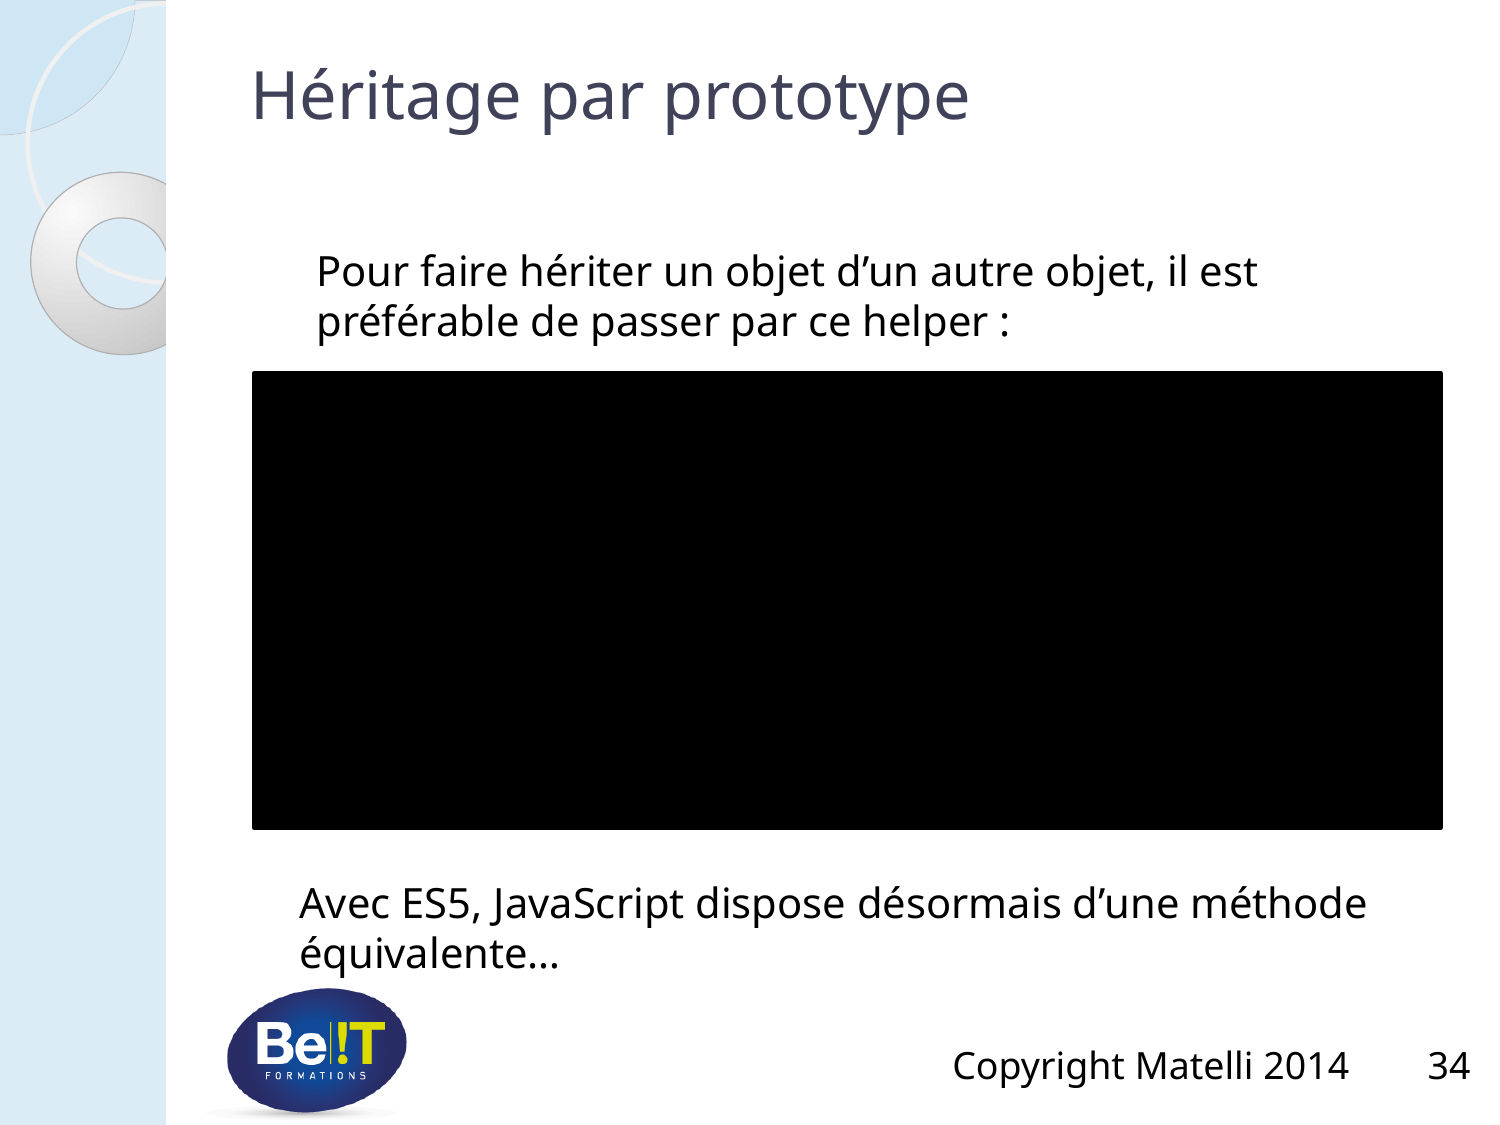

# Héritage par prototype
Pour faire hériter un objet d’un autre objet, il est préférable de passer par ce helper :
 if (typeof Object.create !== 'function') {
 Object.create = function (o) {
 function F() {};
 F.prototype = o;
 return new F();
 };
 }
 newObject = Object.create(oldObject);
Avec ES5, JavaScript dispose désormais d’une méthode équivalente…
Copyright Matelli 2014